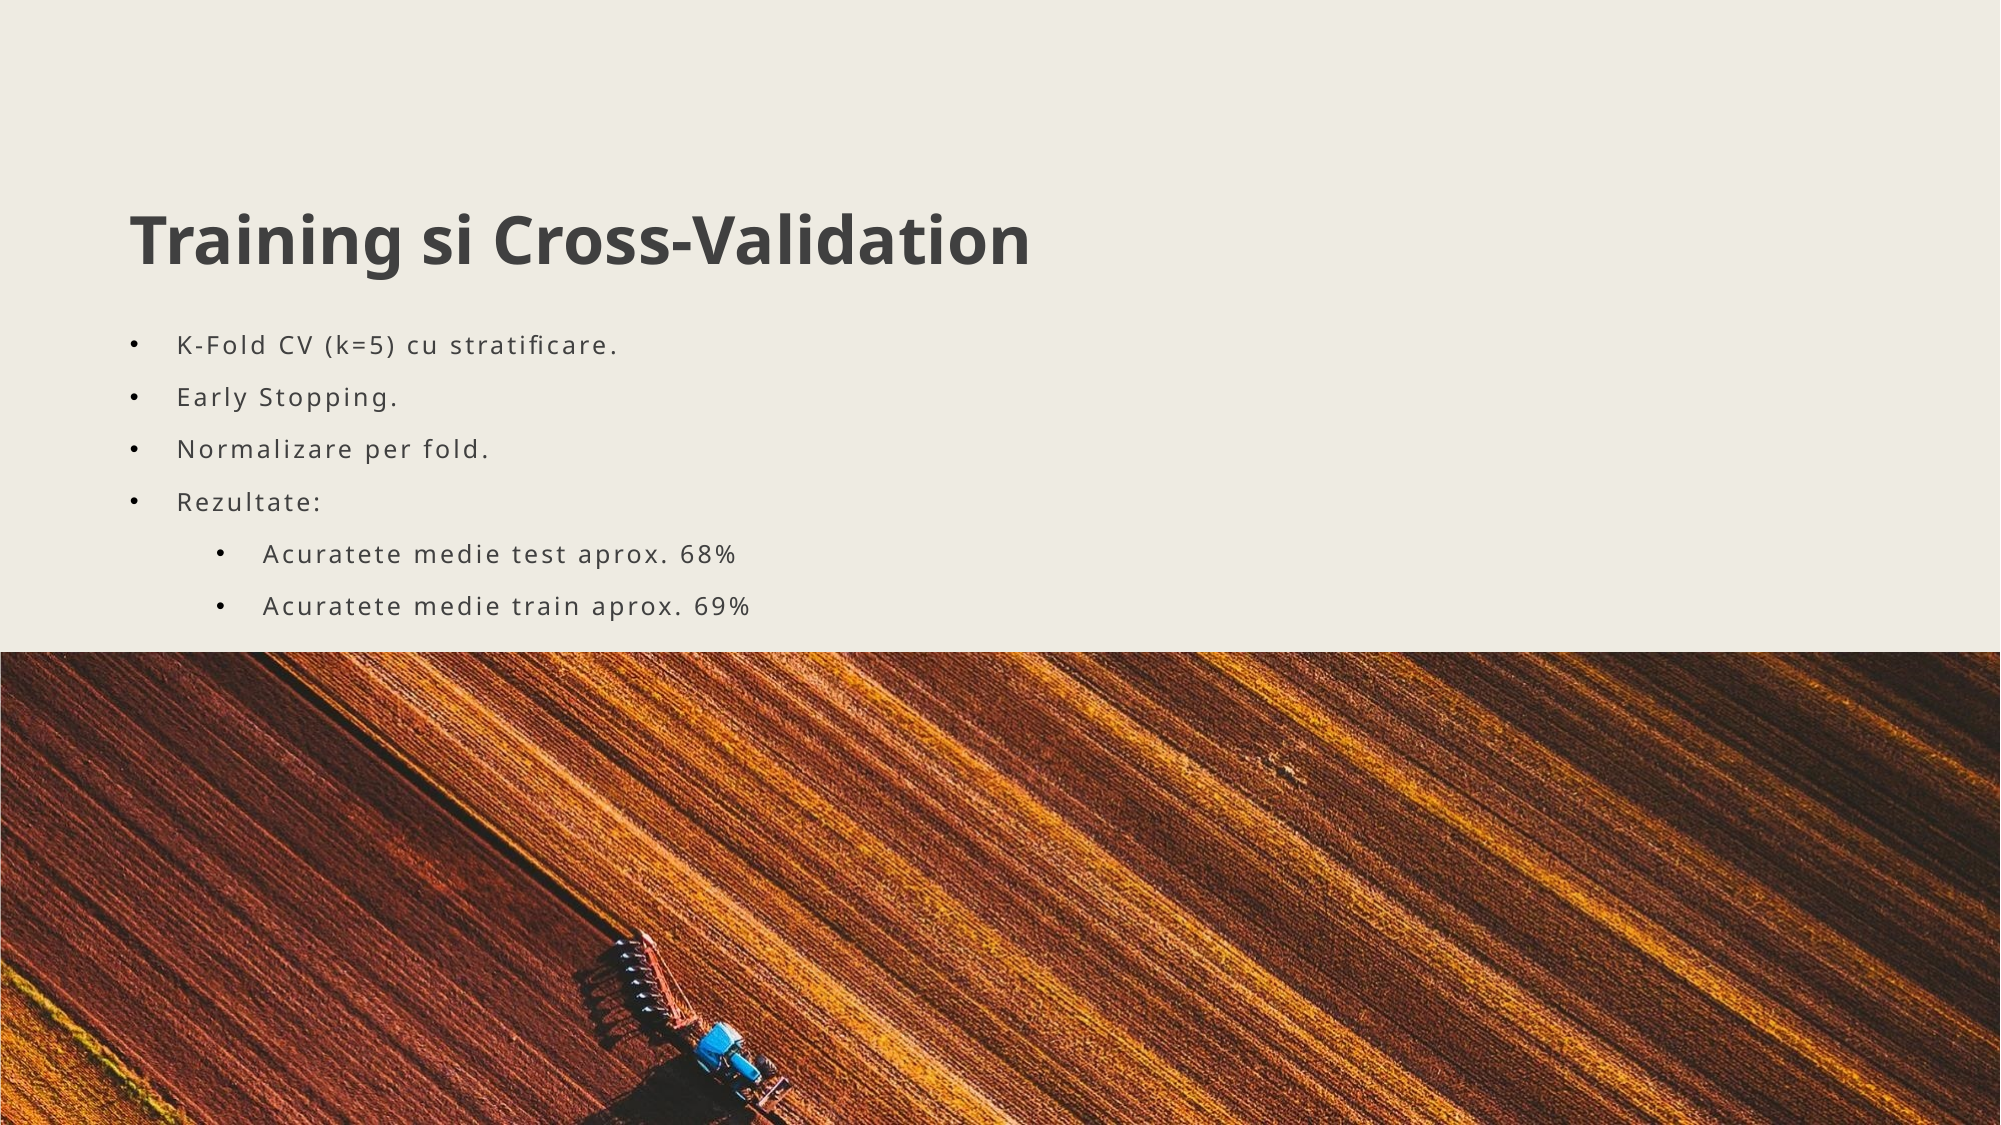

# Training si Cross-Validation
K-Fold CV (k=5) cu stratificare.
Early Stopping.
Normalizare per fold.
Rezultate:
Acuratete medie test aprox. 68%
Acuratete medie train aprox. 69%